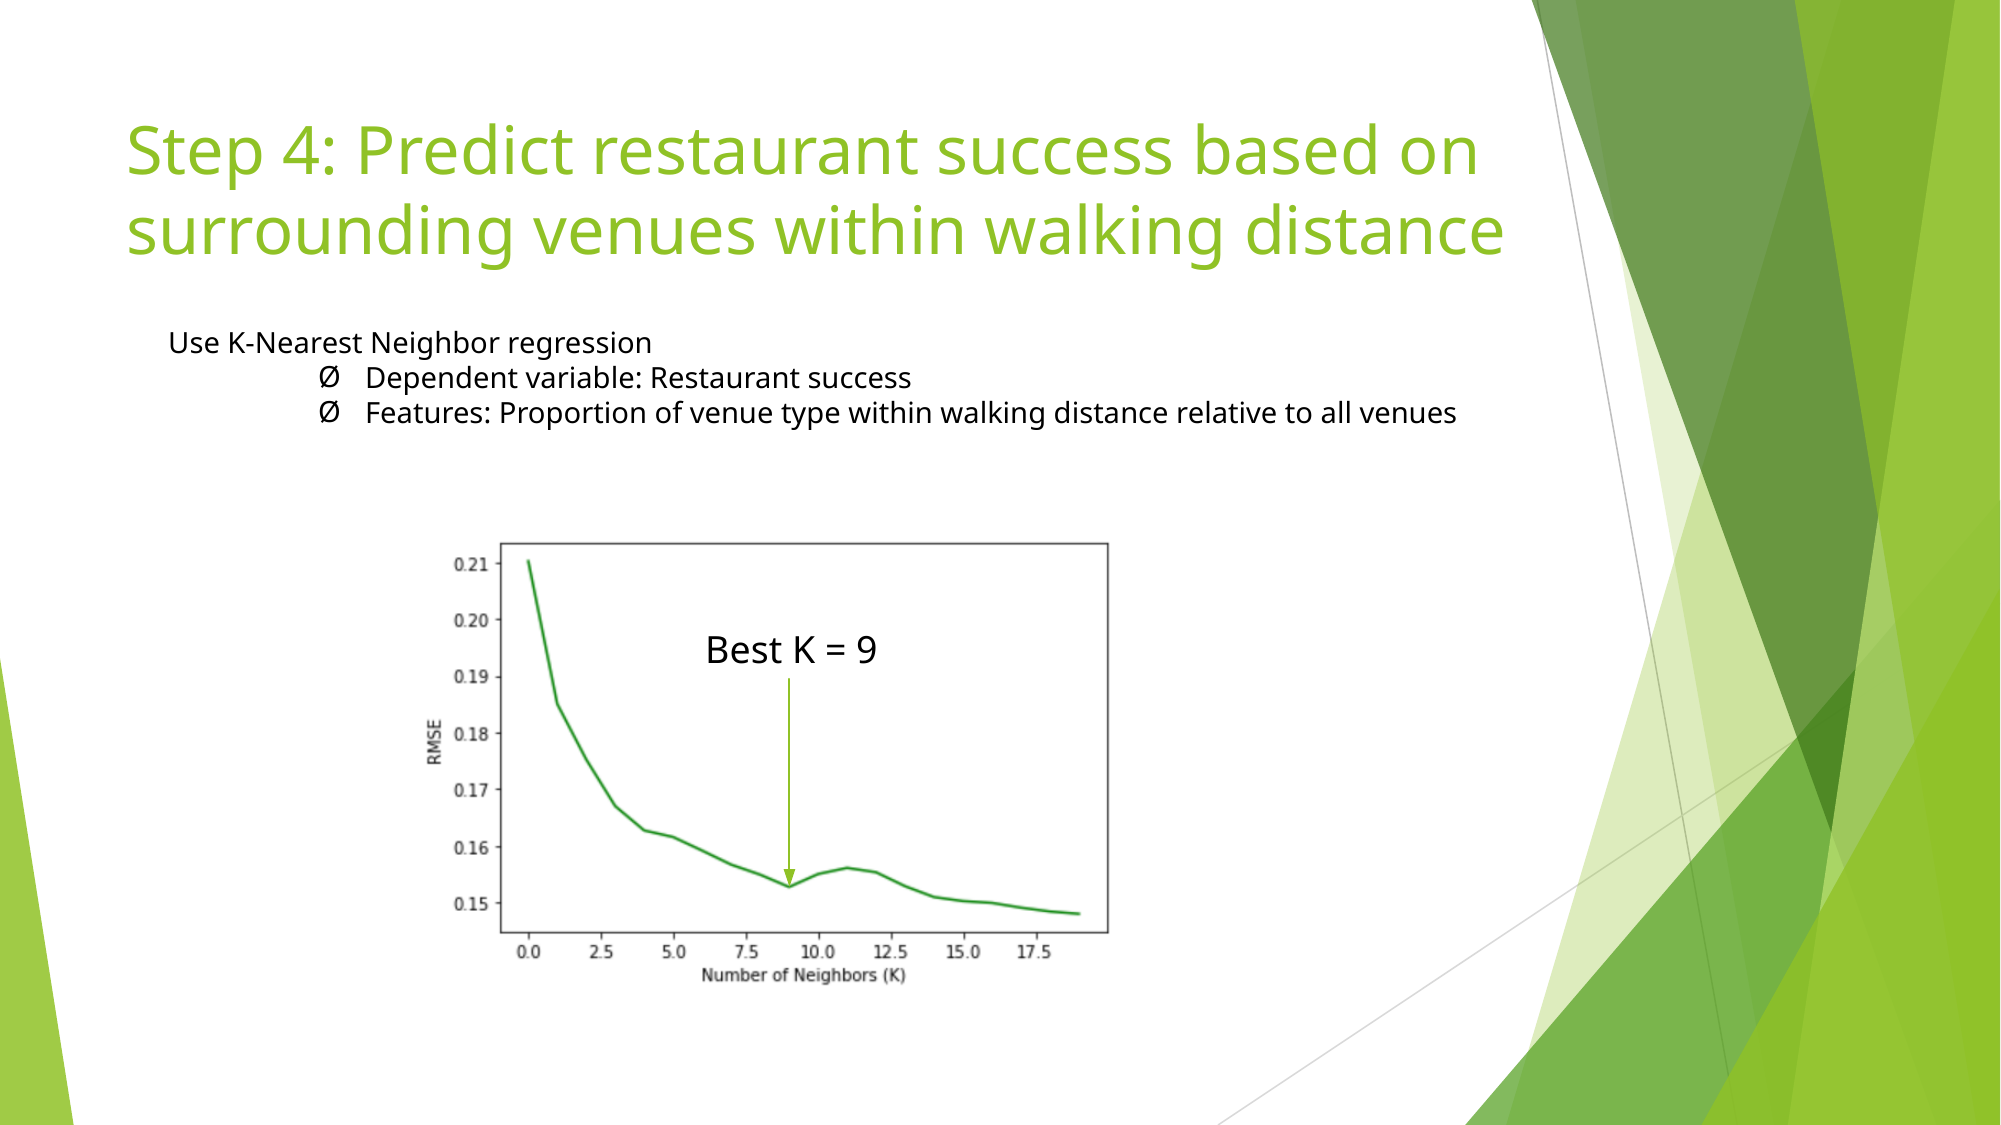

# Step 4: Predict restaurant success based on surrounding venues within walking distance
Use K-Nearest Neighbor regression
Dependent variable: Restaurant success
Features: Proportion of venue type within walking distance relative to all venues
Best K = 9